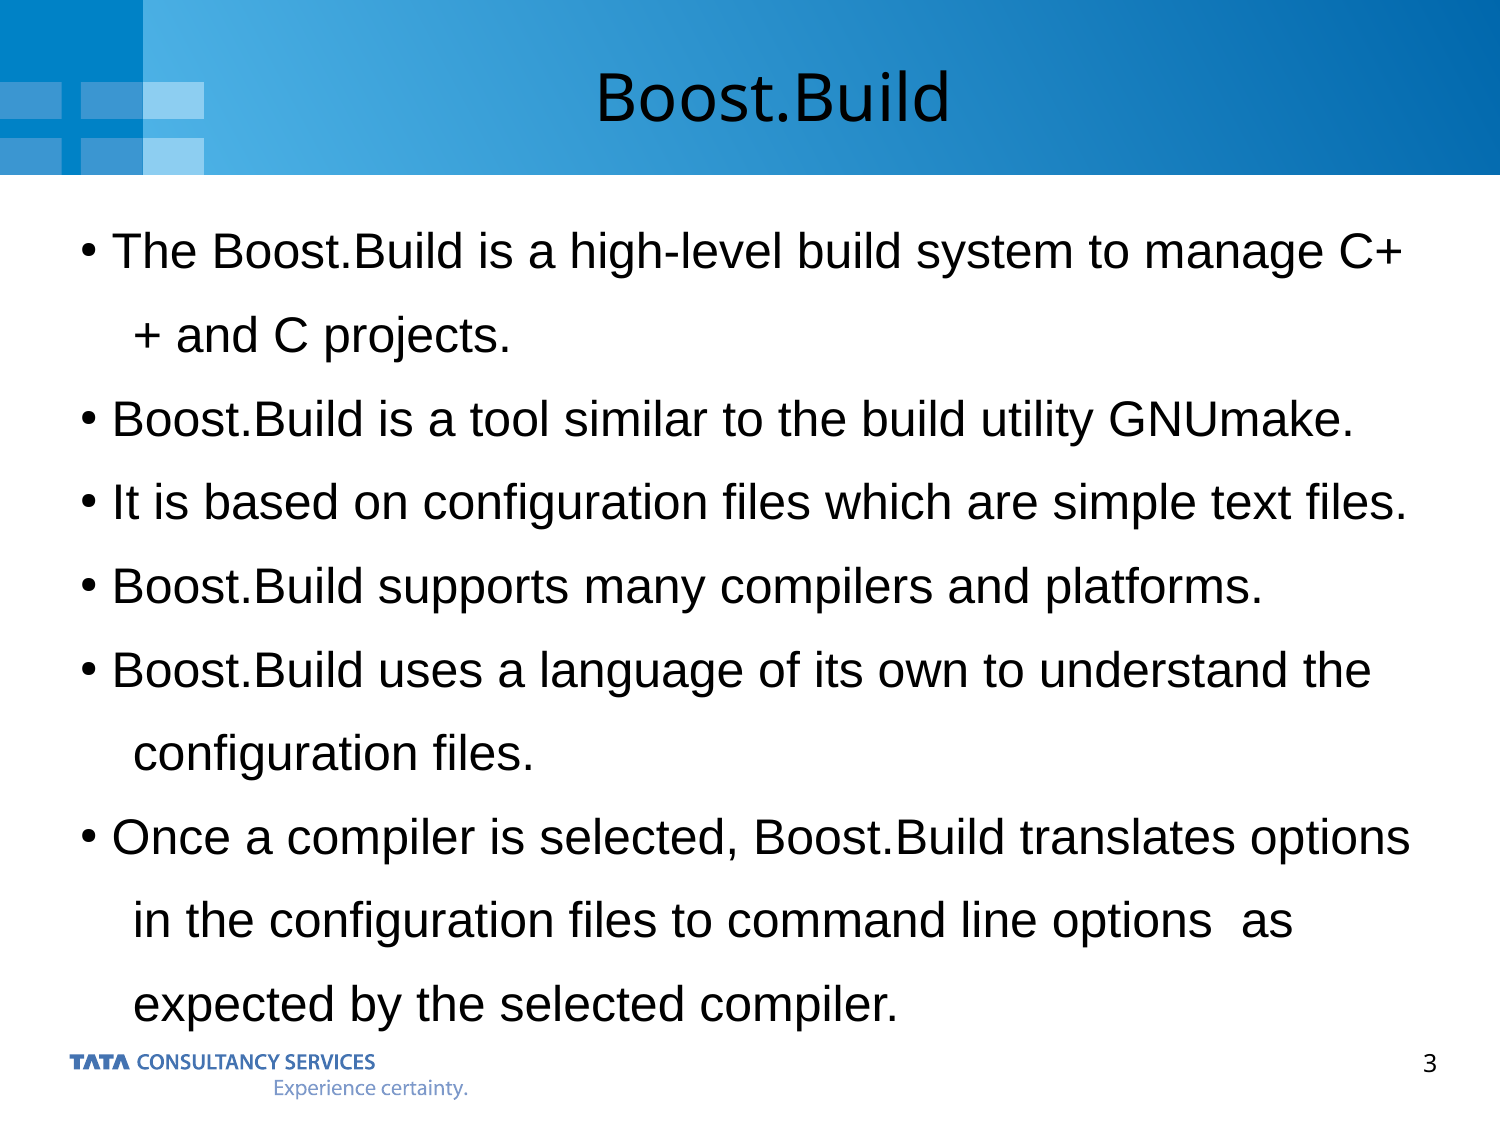

Boost.Build
 The Boost.Build is a high-level build system to manage C++ and C projects.
 Boost.Build is a tool similar to the build utility GNUmake.
 It is based on configuration files which are simple text files.
 Boost.Build supports many compilers and platforms.
 Boost.Build uses a language of its own to understand the configuration files.
 Once a compiler is selected, Boost.Build translates options in the configuration files to command line options as expected by the selected compiler.